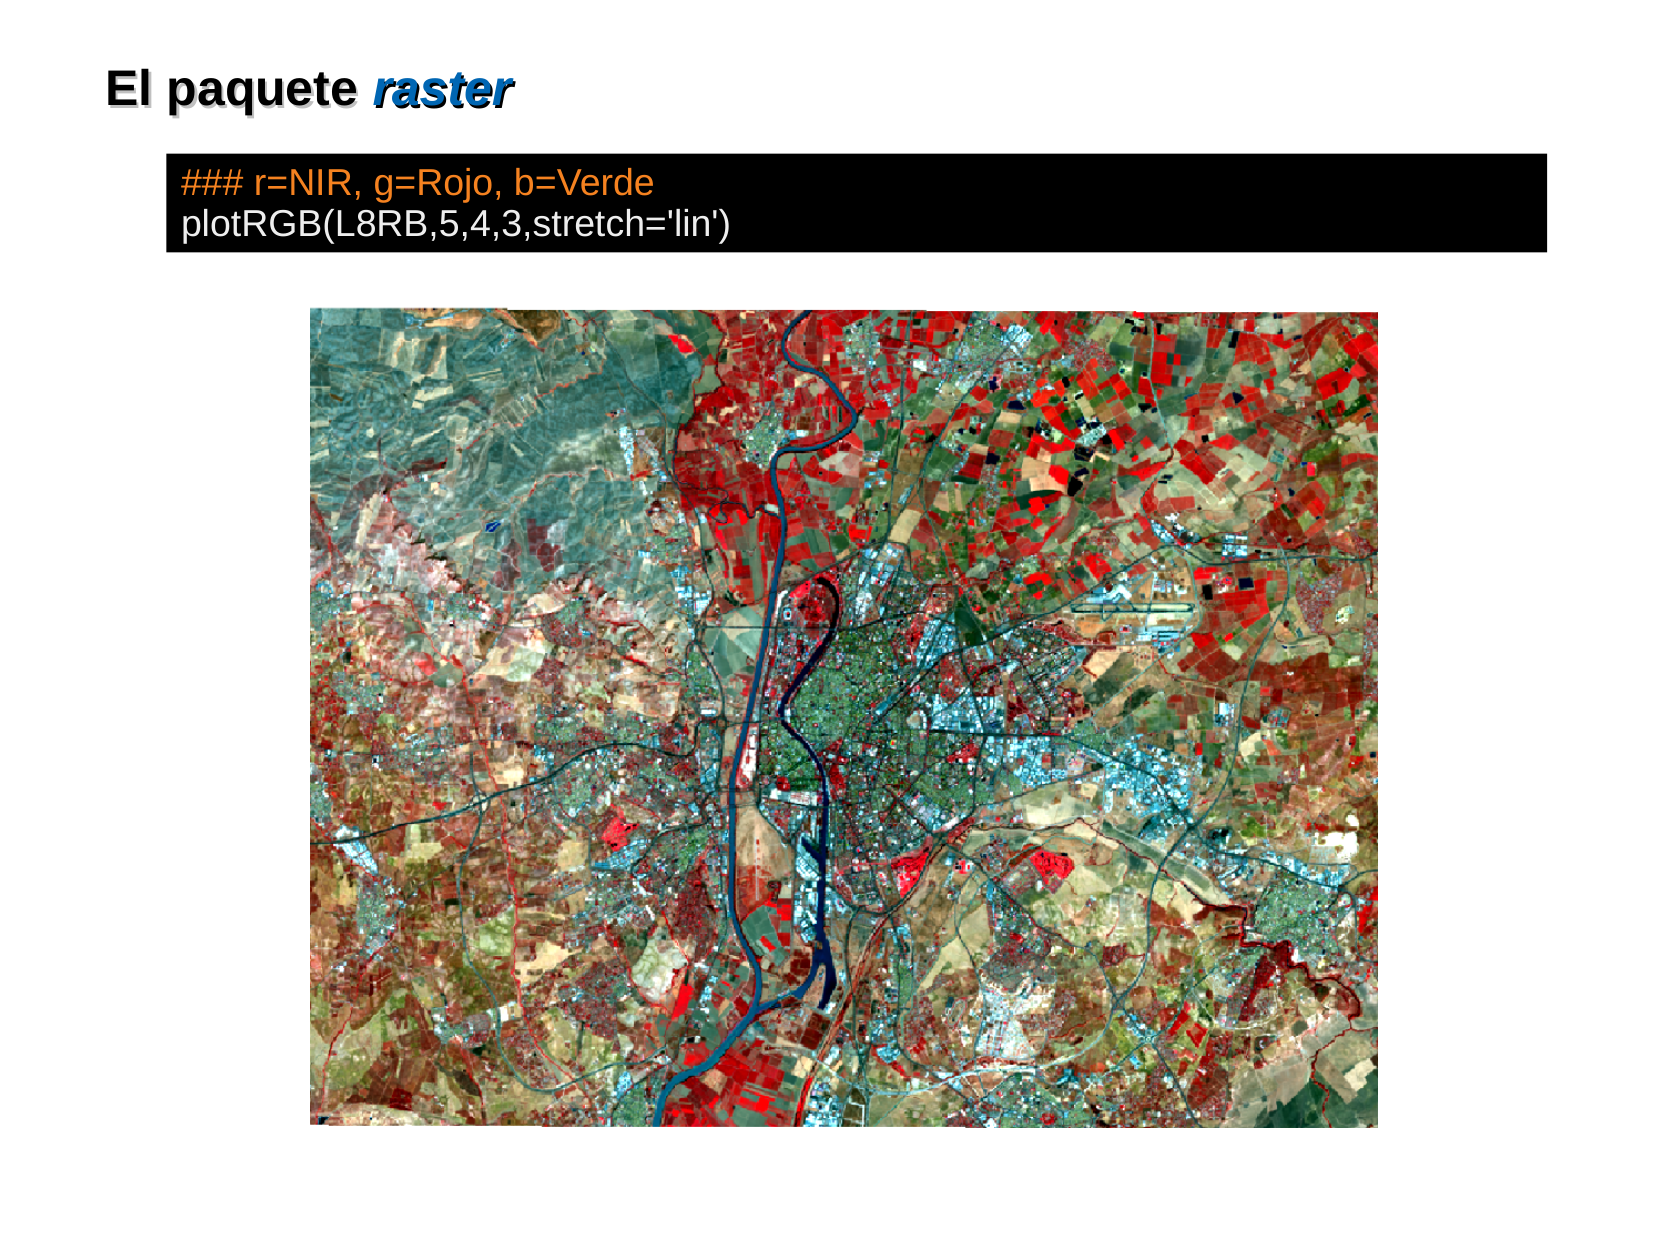

El paquete raster
### r=NIR, g=Rojo, b=Verde
plotRGB(L8RB,5,4,3,stretch='lin')